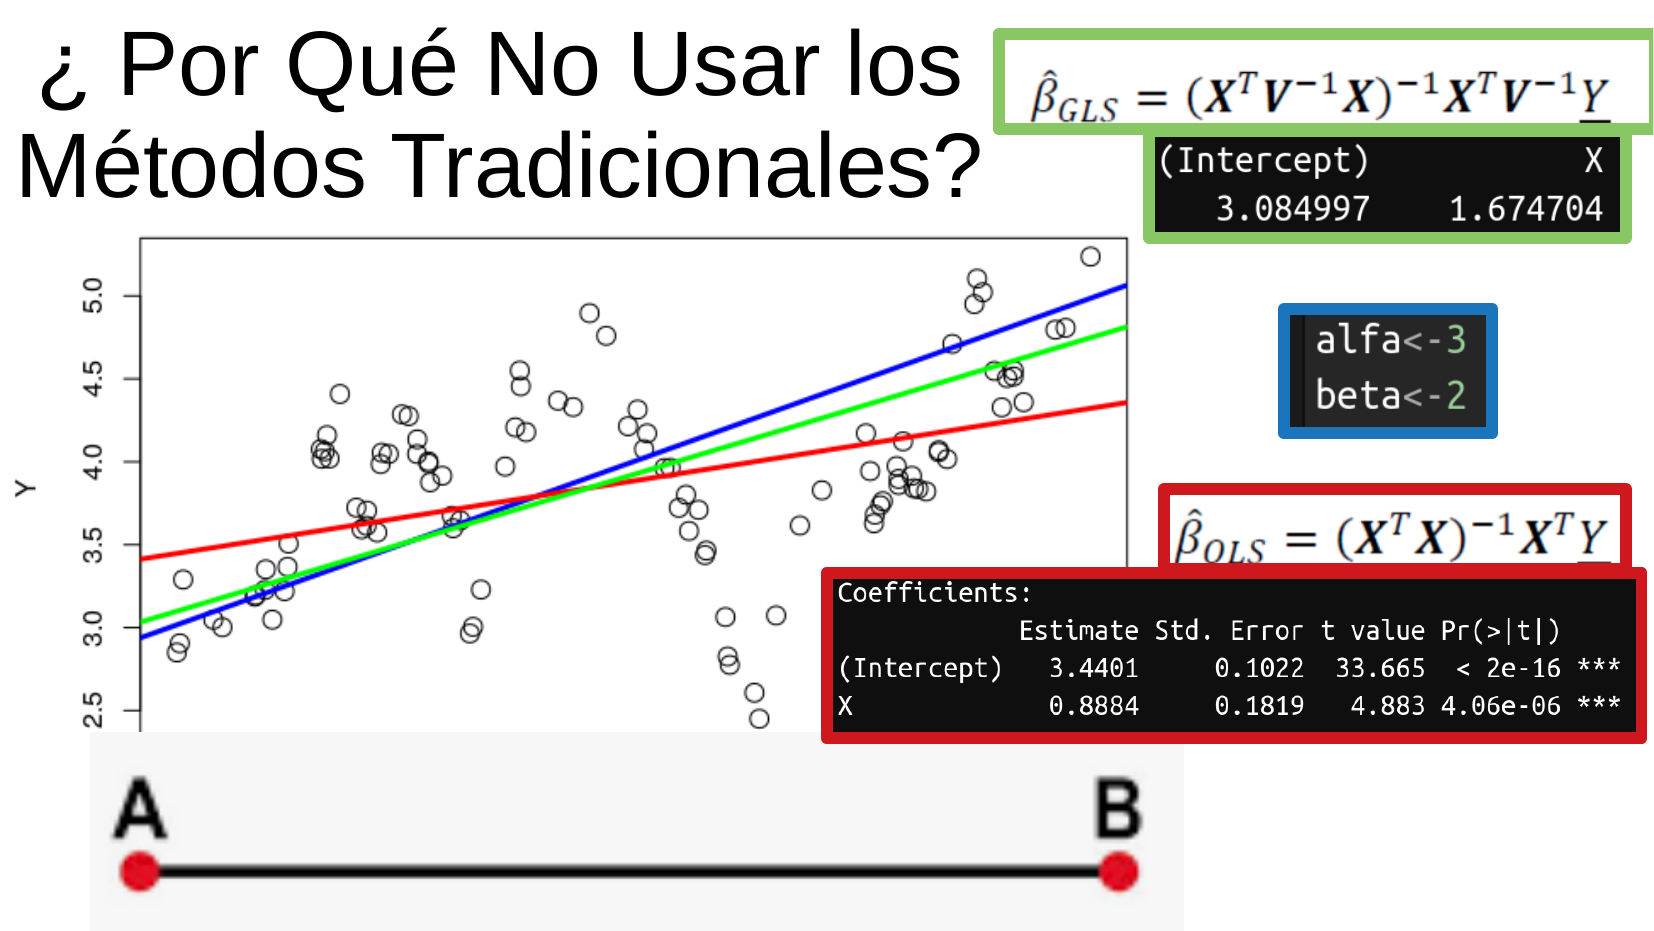

# ¿ Por Qué No Usar los Métodos Tradicionales?